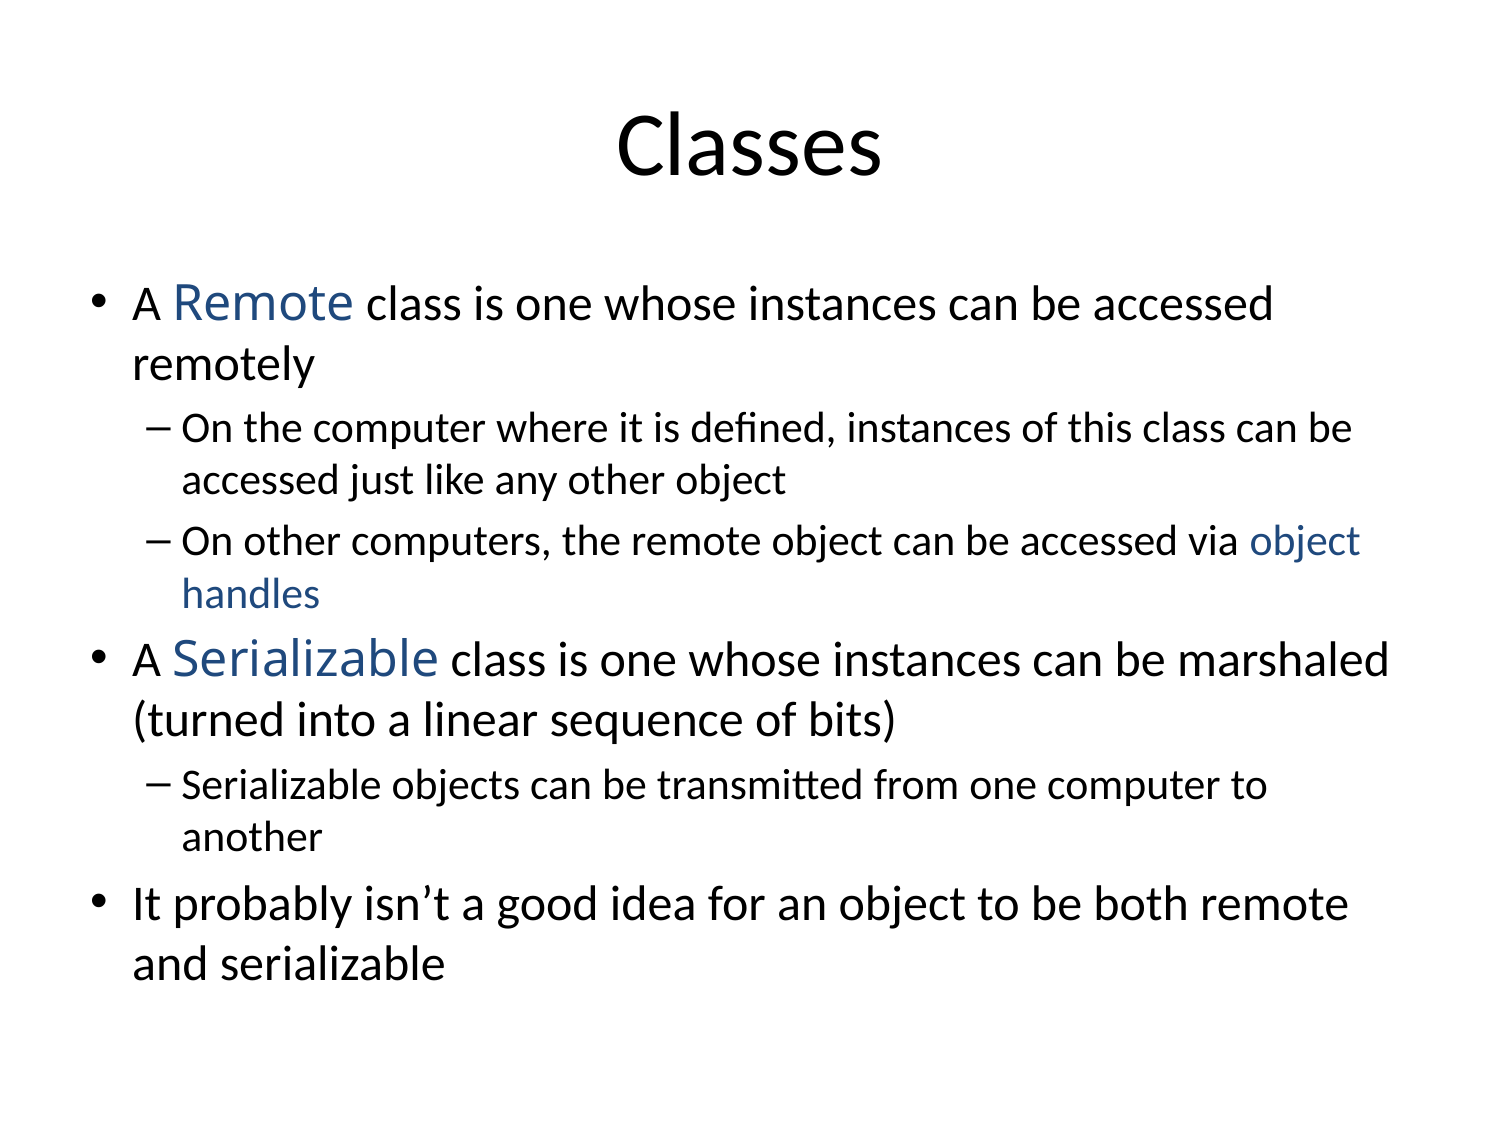

# Classes
A Remote class is one whose instances can be accessed remotely
On the computer where it is defined, instances of this class can be accessed just like any other object
On other computers, the remote object can be accessed via object handles
A Serializable class is one whose instances can be marshaled (turned into a linear sequence of bits)
Serializable objects can be transmitted from one computer to another
It probably isn’t a good idea for an object to be both remote and serializable